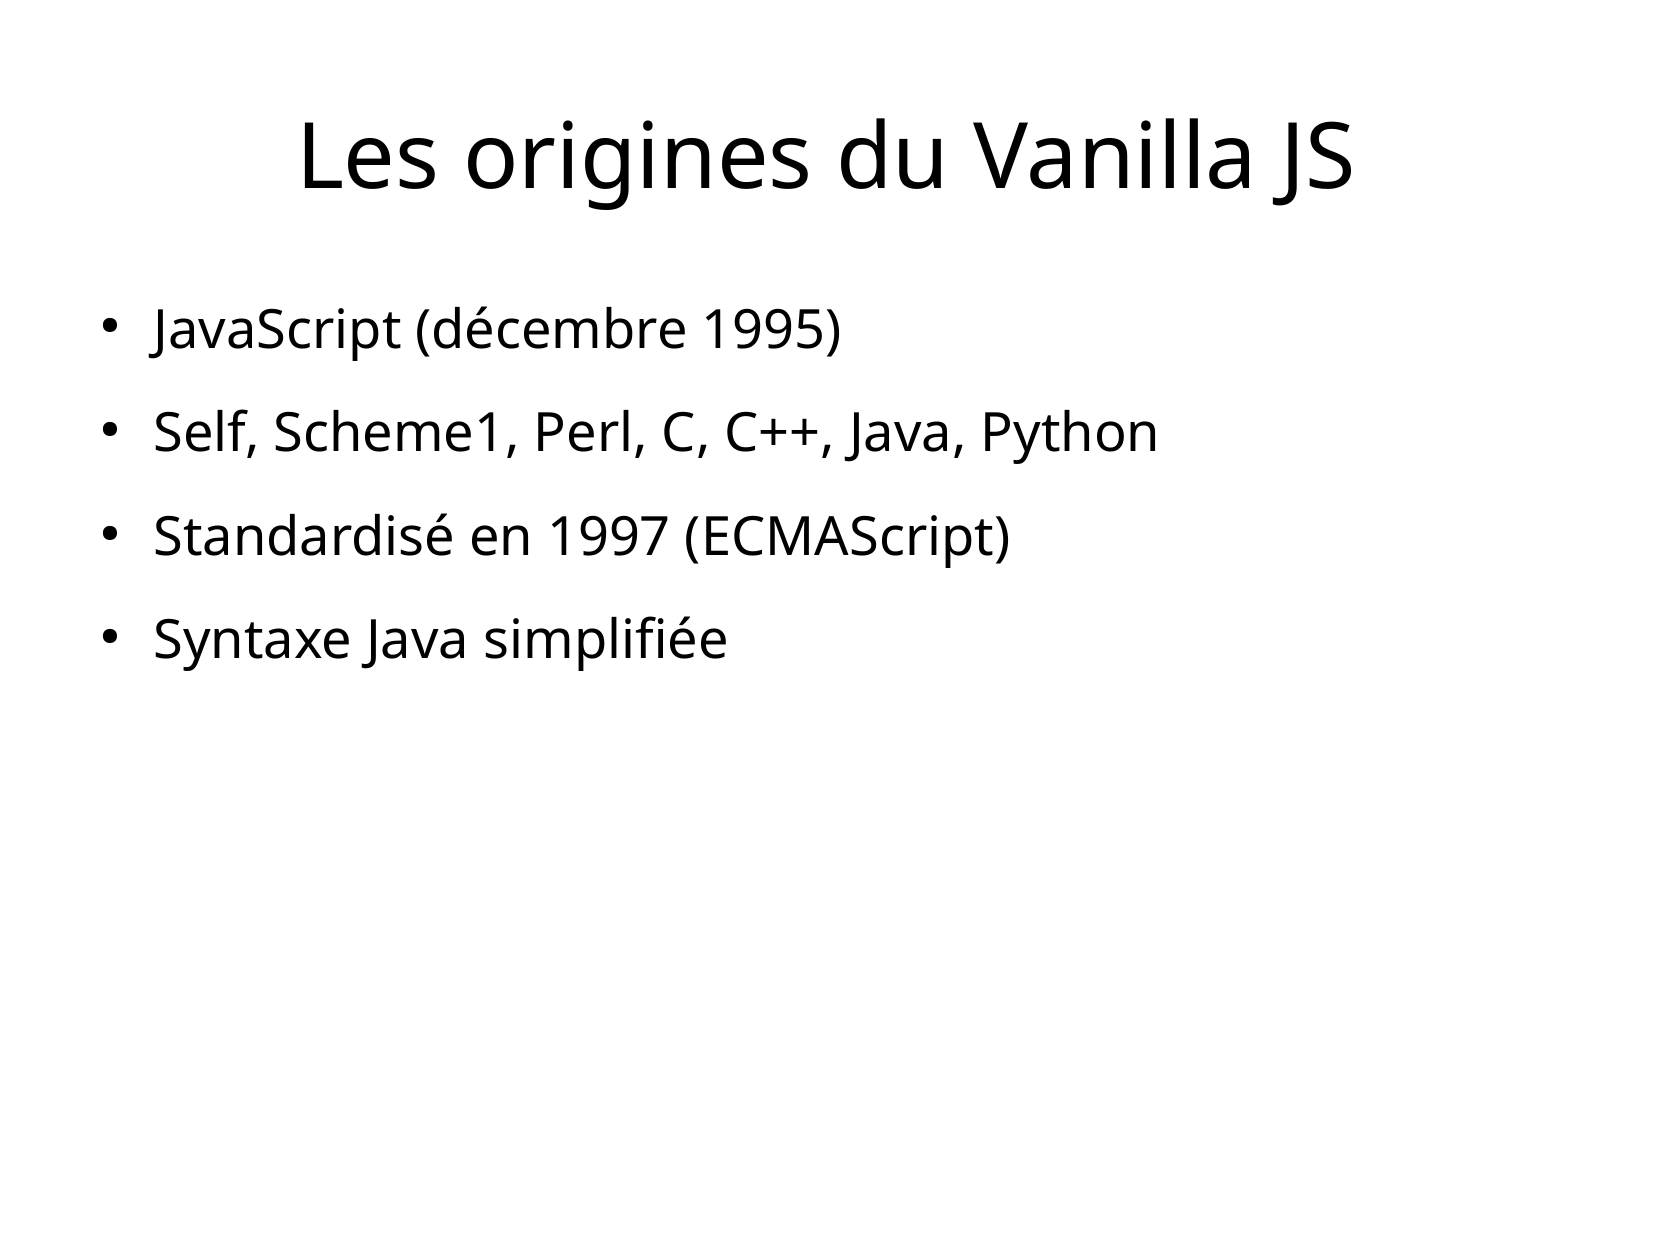

# Les origines du Vanilla JS
JavaScript (décembre 1995)
Self, Scheme1, Perl, C, C++, Java, Python
Standardisé en 1997 (ECMAScript)
Syntaxe Java simplifiée